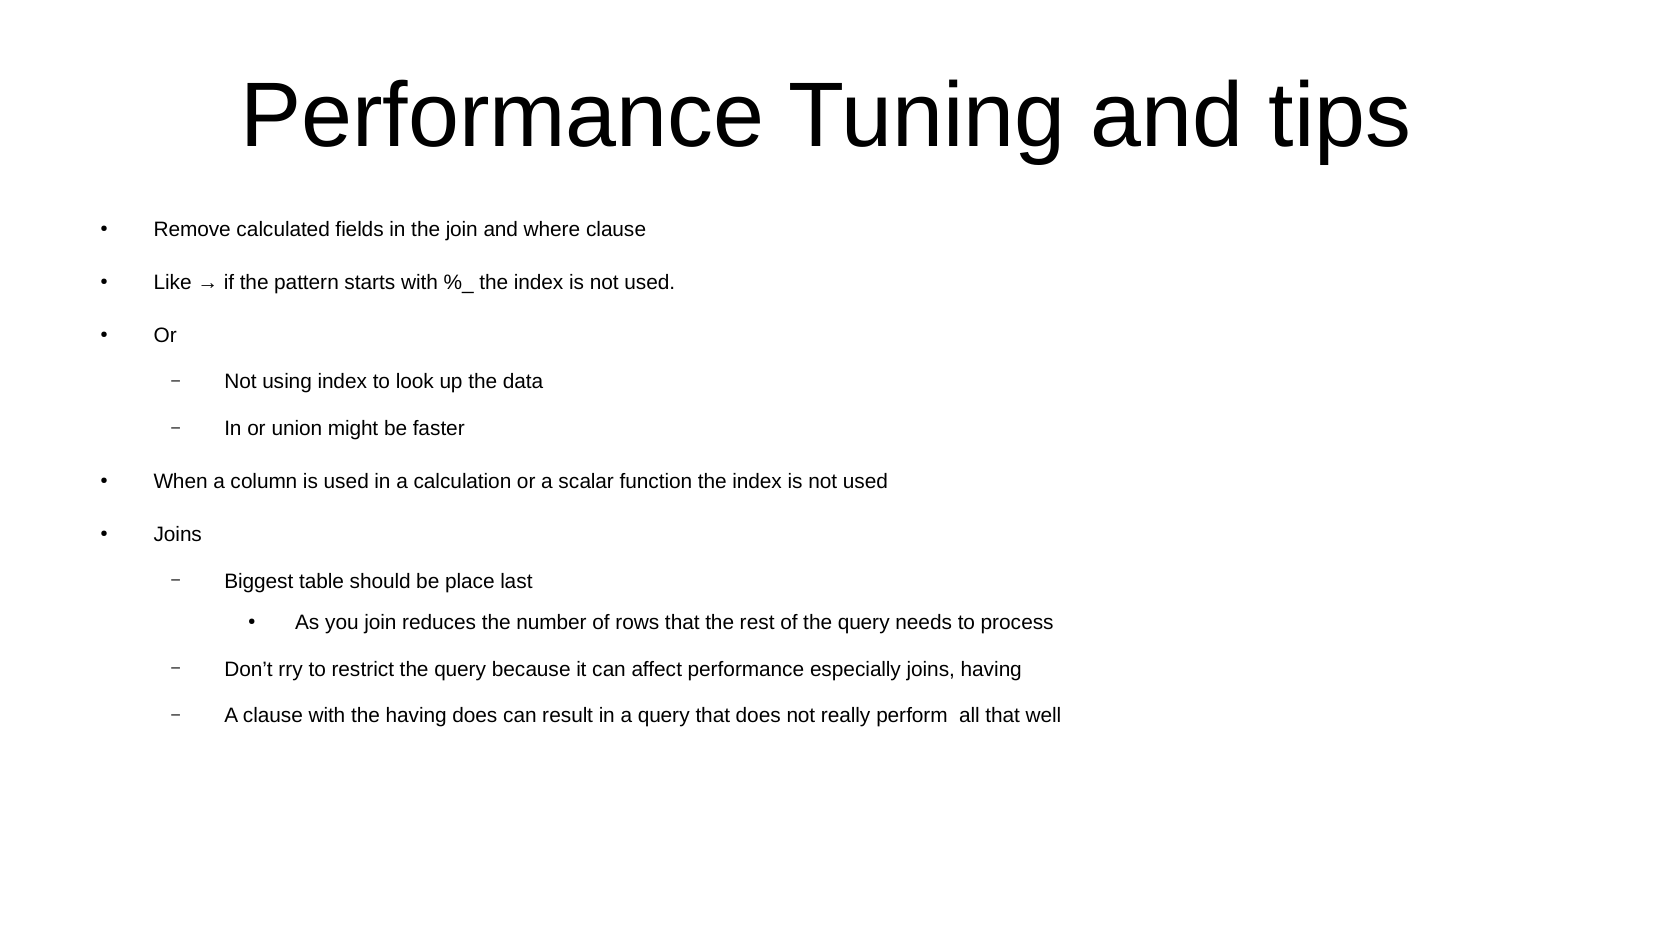

# Performance Tuning and tips
Remove calculated fields in the join and where clause
Like → if the pattern starts with %_ the index is not used.
Or
Not using index to look up the data
In or union might be faster
When a column is used in a calculation or a scalar function the index is not used
Joins
Biggest table should be place last
As you join reduces the number of rows that the rest of the query needs to process
Don’t rry to restrict the query because it can affect performance especially joins, having
A clause with the having does can result in a query that does not really perform all that well